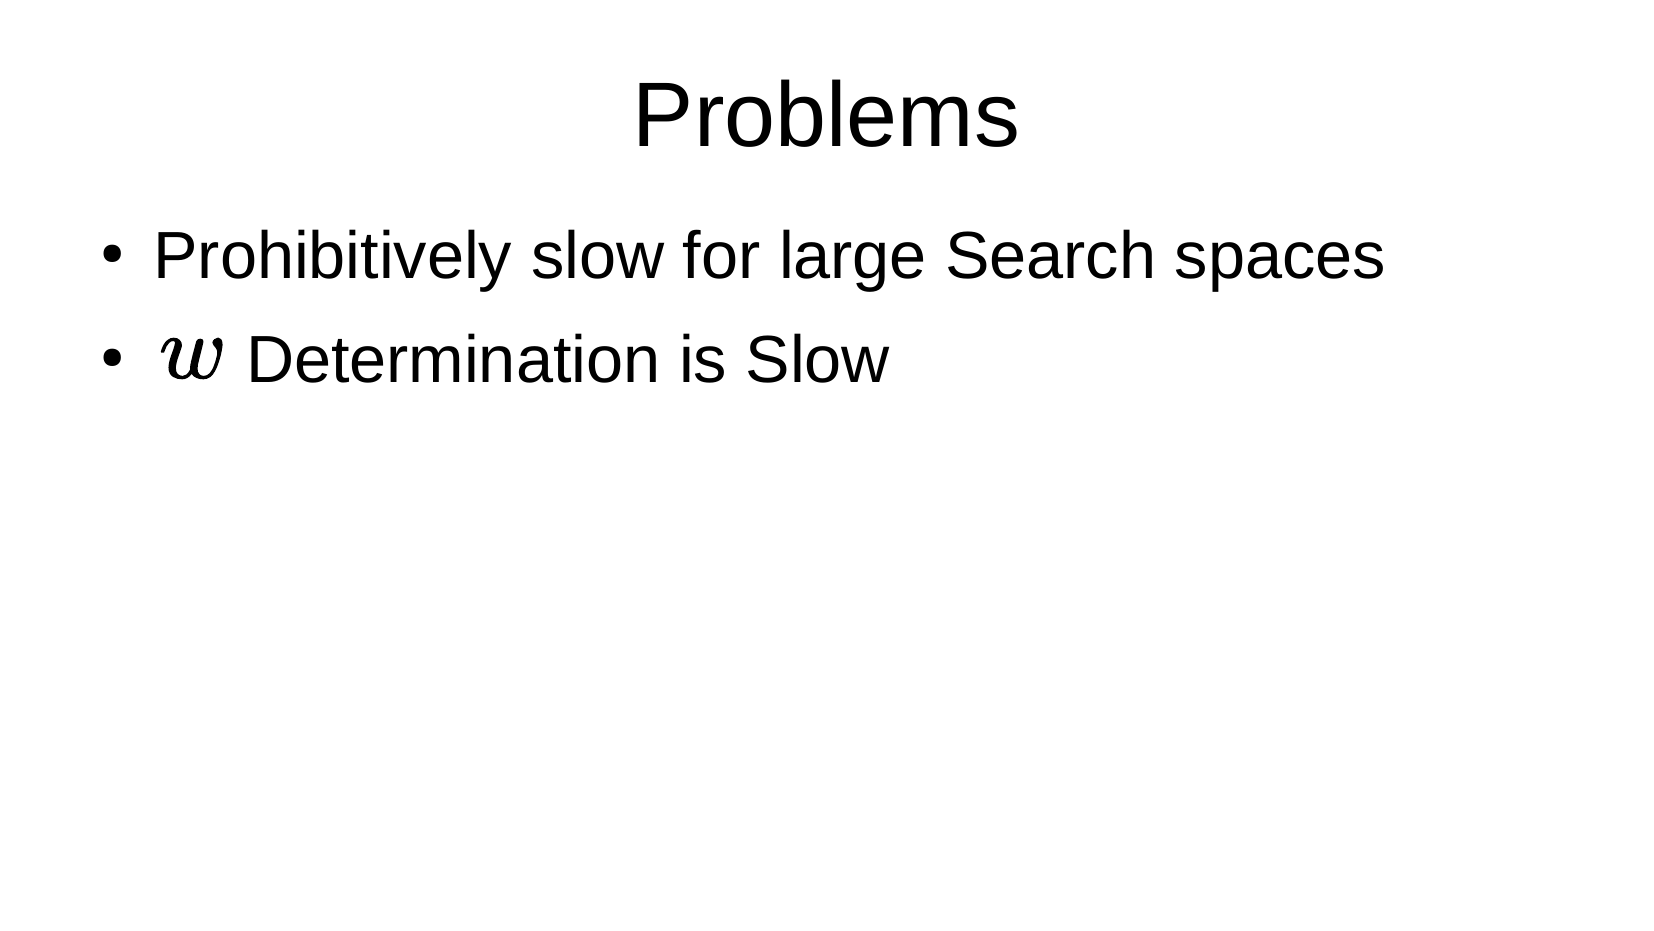

# Problems
Prohibitively slow for large Search spaces
 Determination is Slow